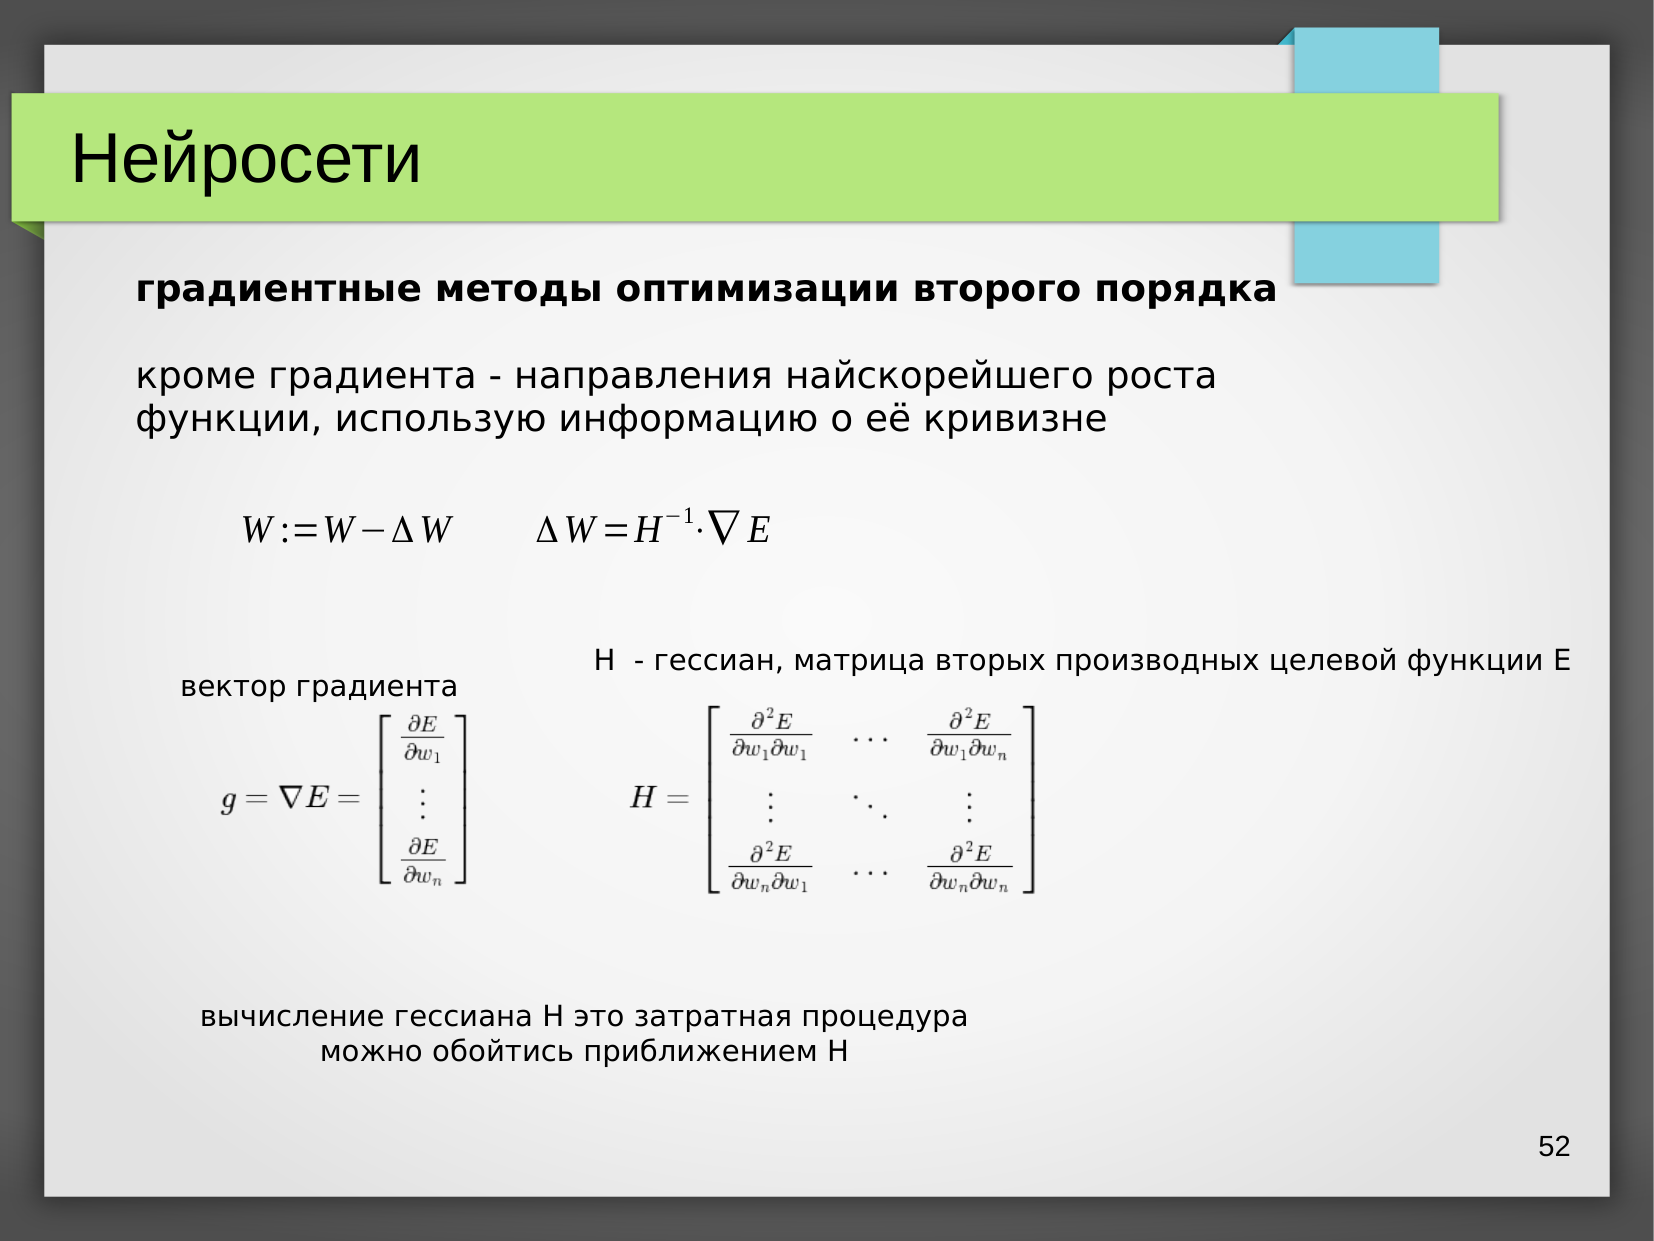

# Нейросети
градиентные методы оптимизации второго порядка
кроме градиента - направления найскорейшего роста функции, использую информацию о её кривизне
H - гессиан, матрица вторых производных целевой функции E
вектор градиента
вычисление гессиана H это затратная процедура
можно обойтись приближением H
52